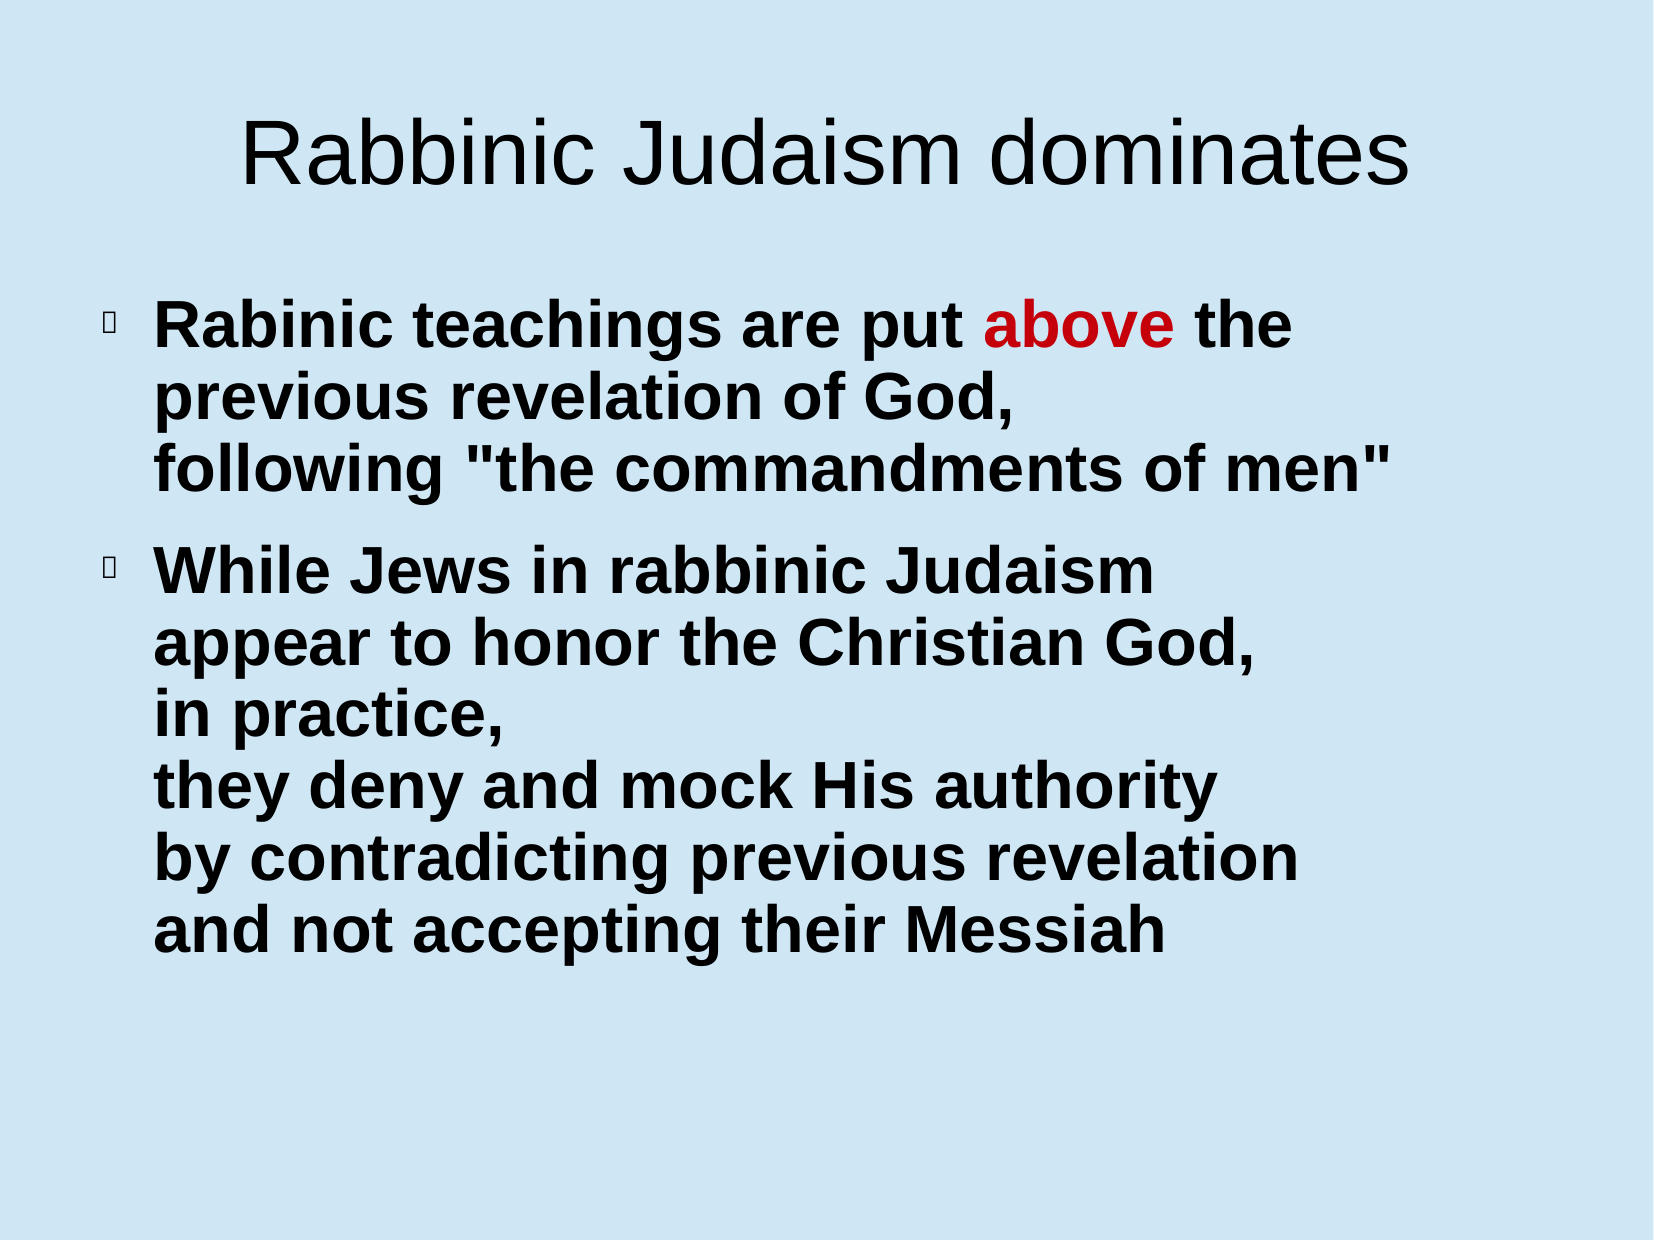

Rabbinic Judaism dominates
# Rabinic teachings are put above the previous revelation of God, following "the commandments of men"
While Jews in rabbinic Judaism
appear to honor the Christian God,
in practice,
they deny and mock His authority
by contradicting previous revelation
and not accepting their Messiah